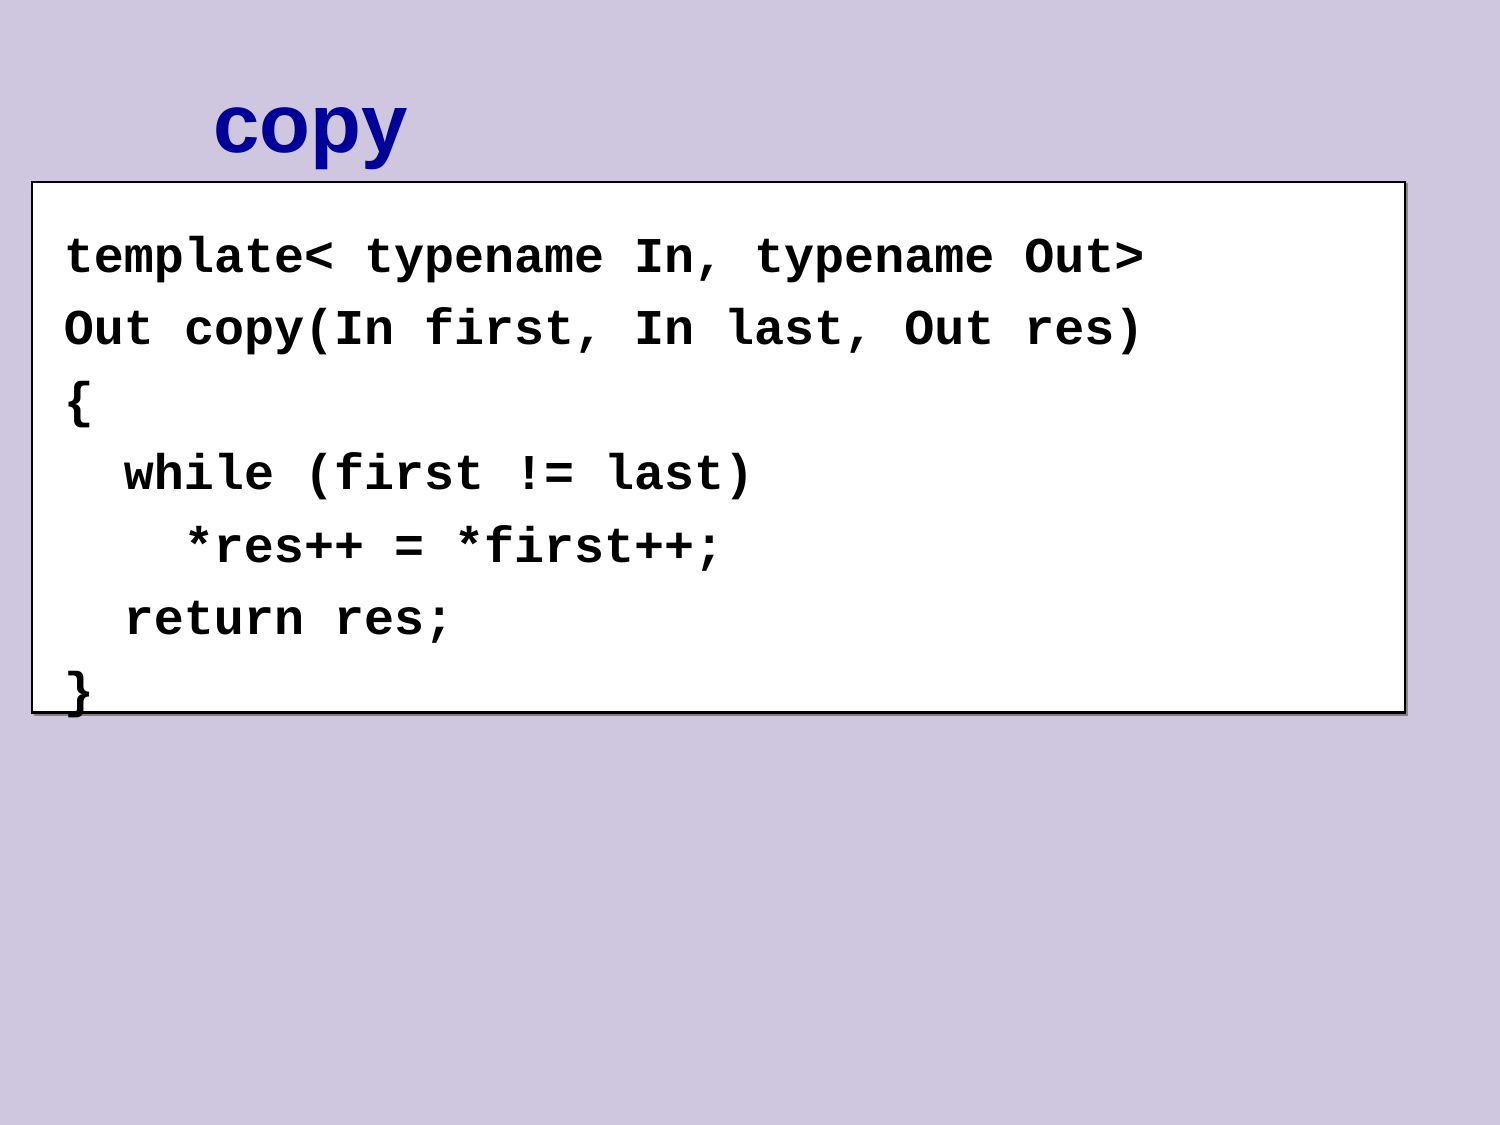

# copy
template< typename In, typename Out>
Out copy(In first, In last, Out res)
{
 while (first != last)
 *res++ = *first++;
 return res;
}